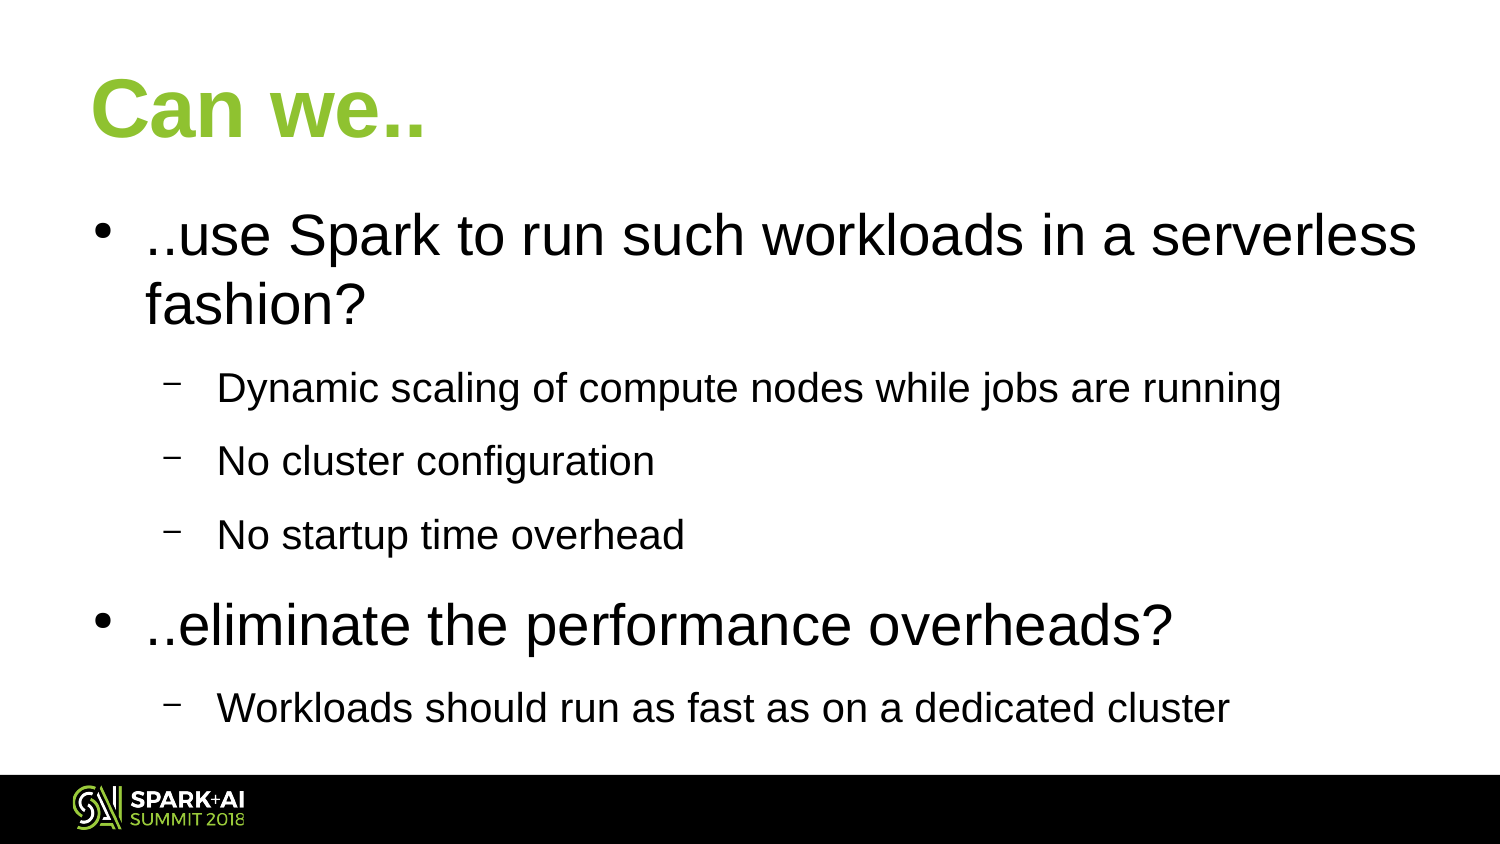

#
Can we..
..use Spark to run such workloads in a serverless fashion?
Dynamic scaling of compute nodes while jobs are running
No cluster configuration
No startup time overhead
..eliminate the performance overheads?
Workloads should run as fast as on a dedicated cluster